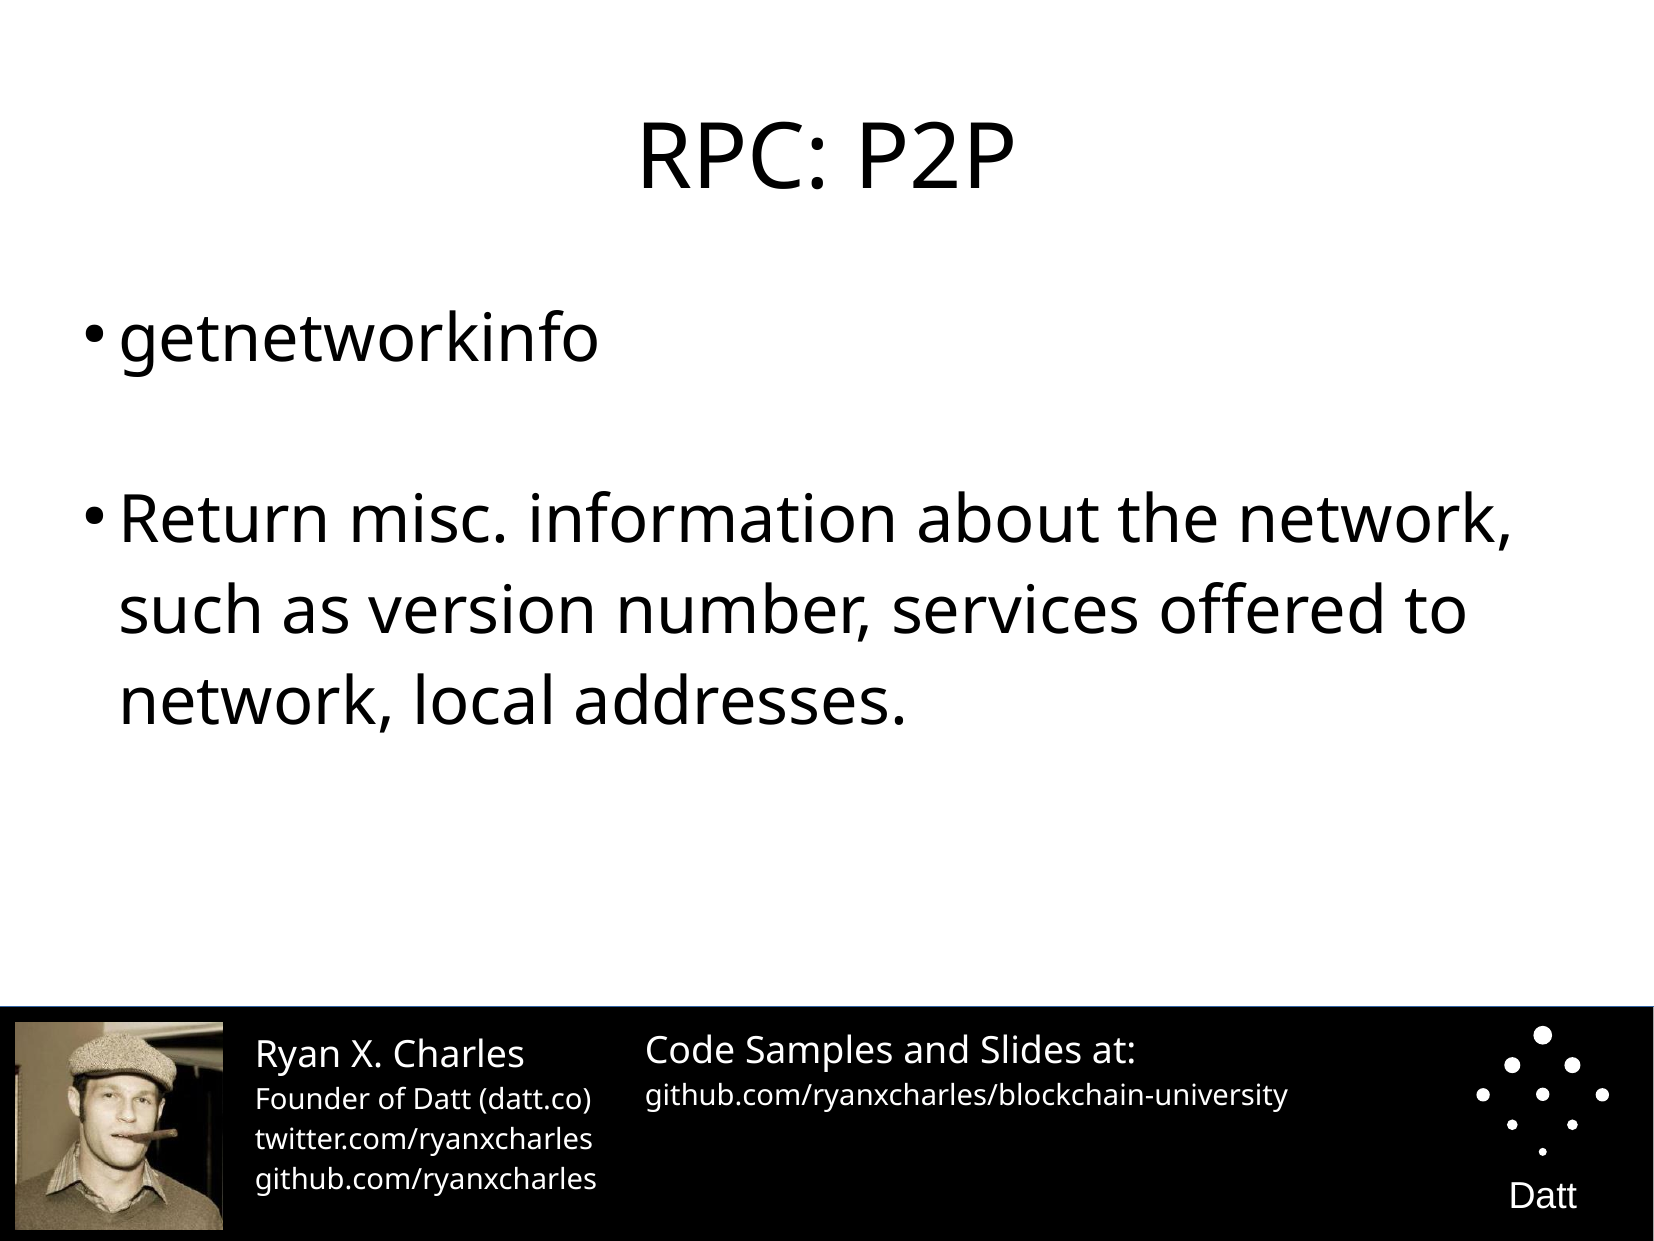

# RPC: P2P
getnetworkinfo
Return misc. information about the network, such as version number, services offered to network, local addresses.
Code Samples and Slides at:
github.com/ryanxcharles/blockchain-university
Ryan X. Charles
Founder of Datt (datt.co)
twitter.com/ryanxcharles
github.com/ryanxcharles
Datt